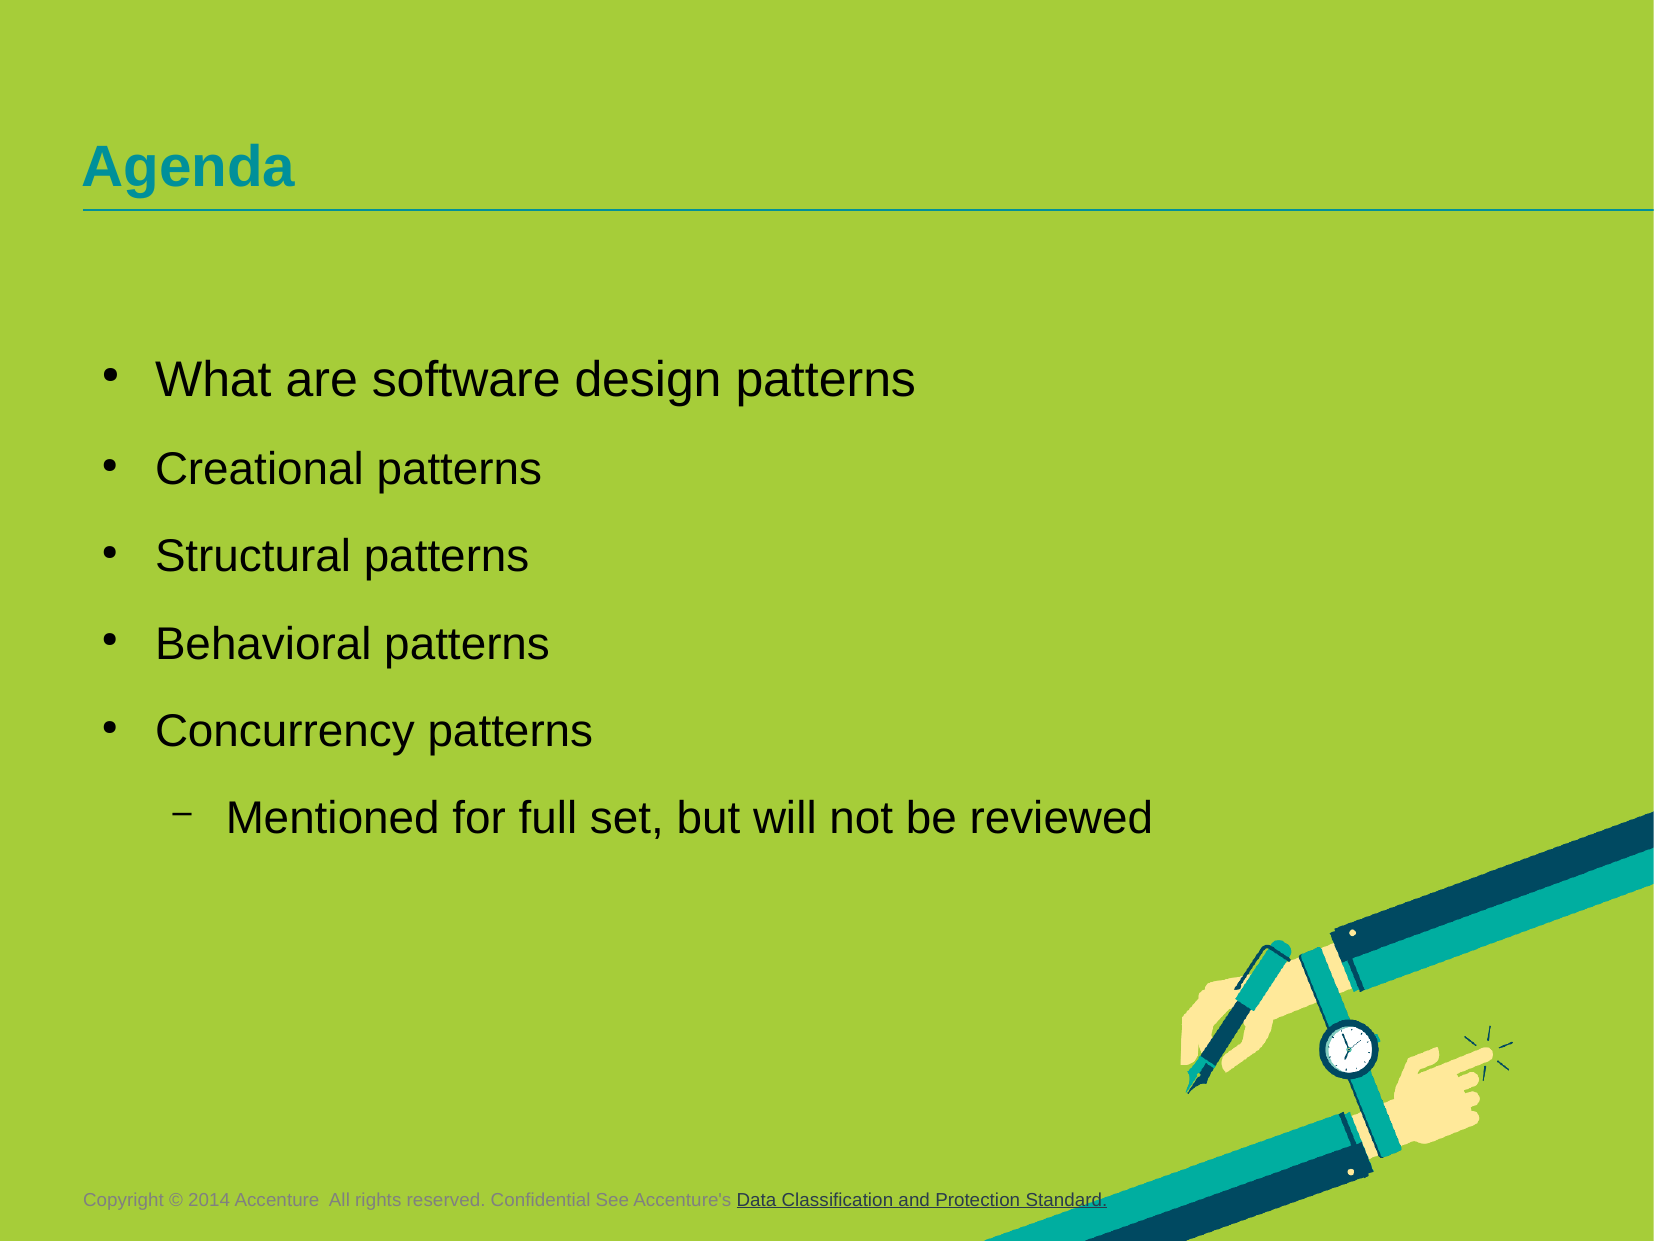

Agenda
# What are software design patterns
Creational patterns
Structural patterns
Behavioral patterns
Concurrency patterns
Mentioned for full set, but will not be reviewed